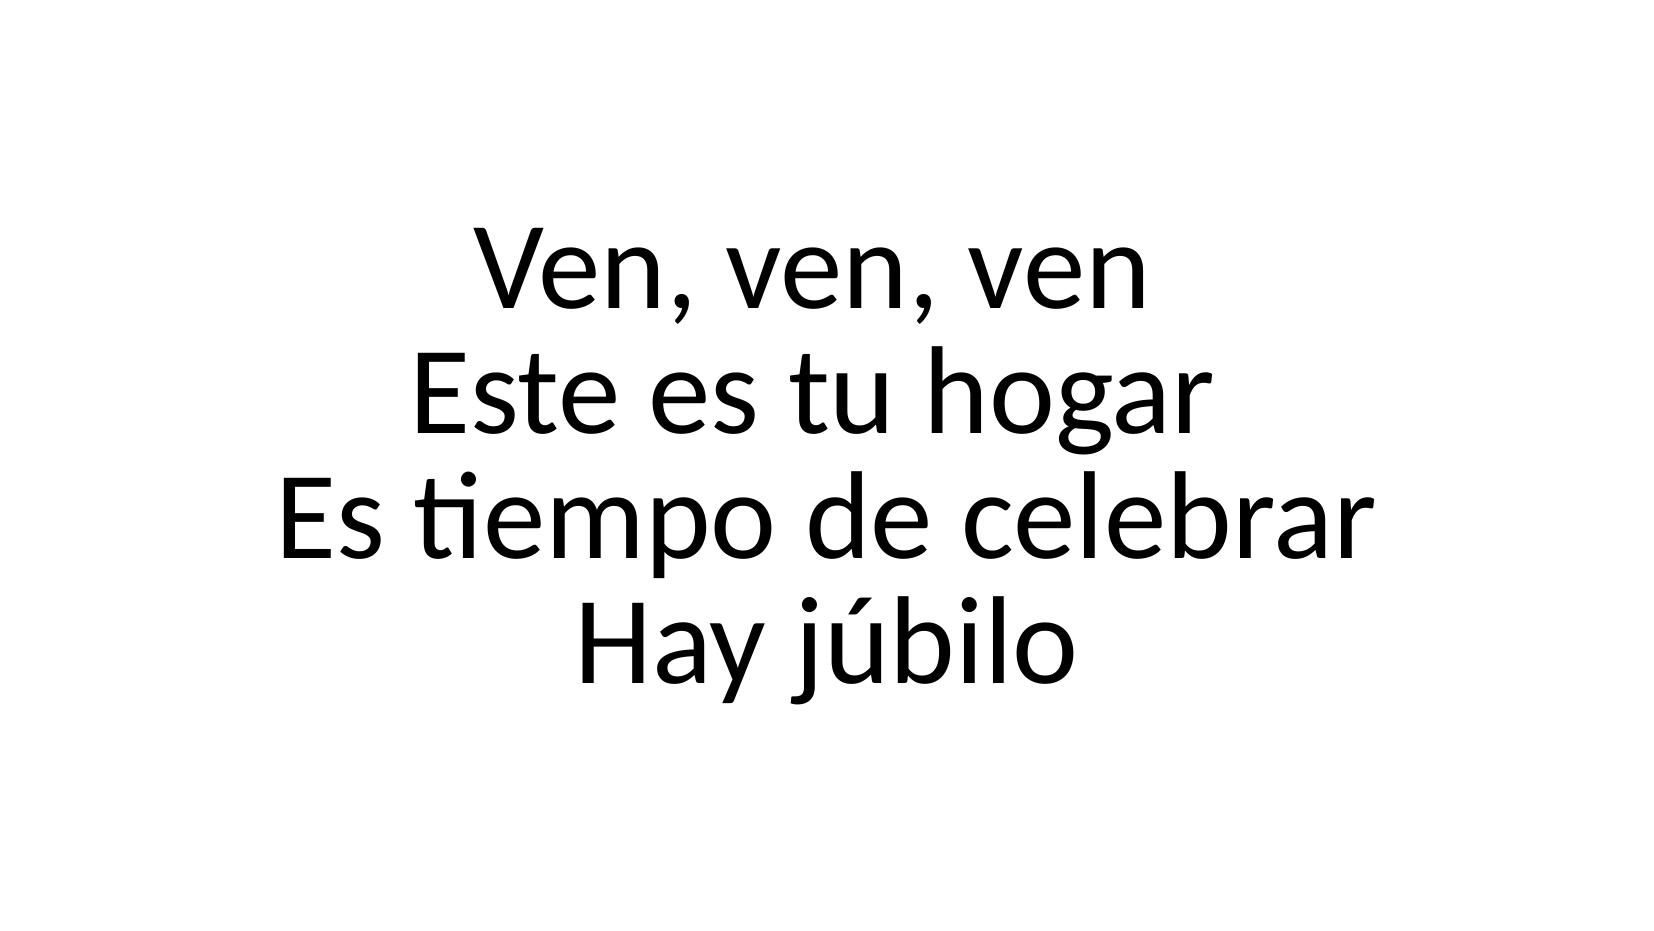

# Ven, ven, ven Este es tu hogar Es tiempo de celebrar Hay júbilo